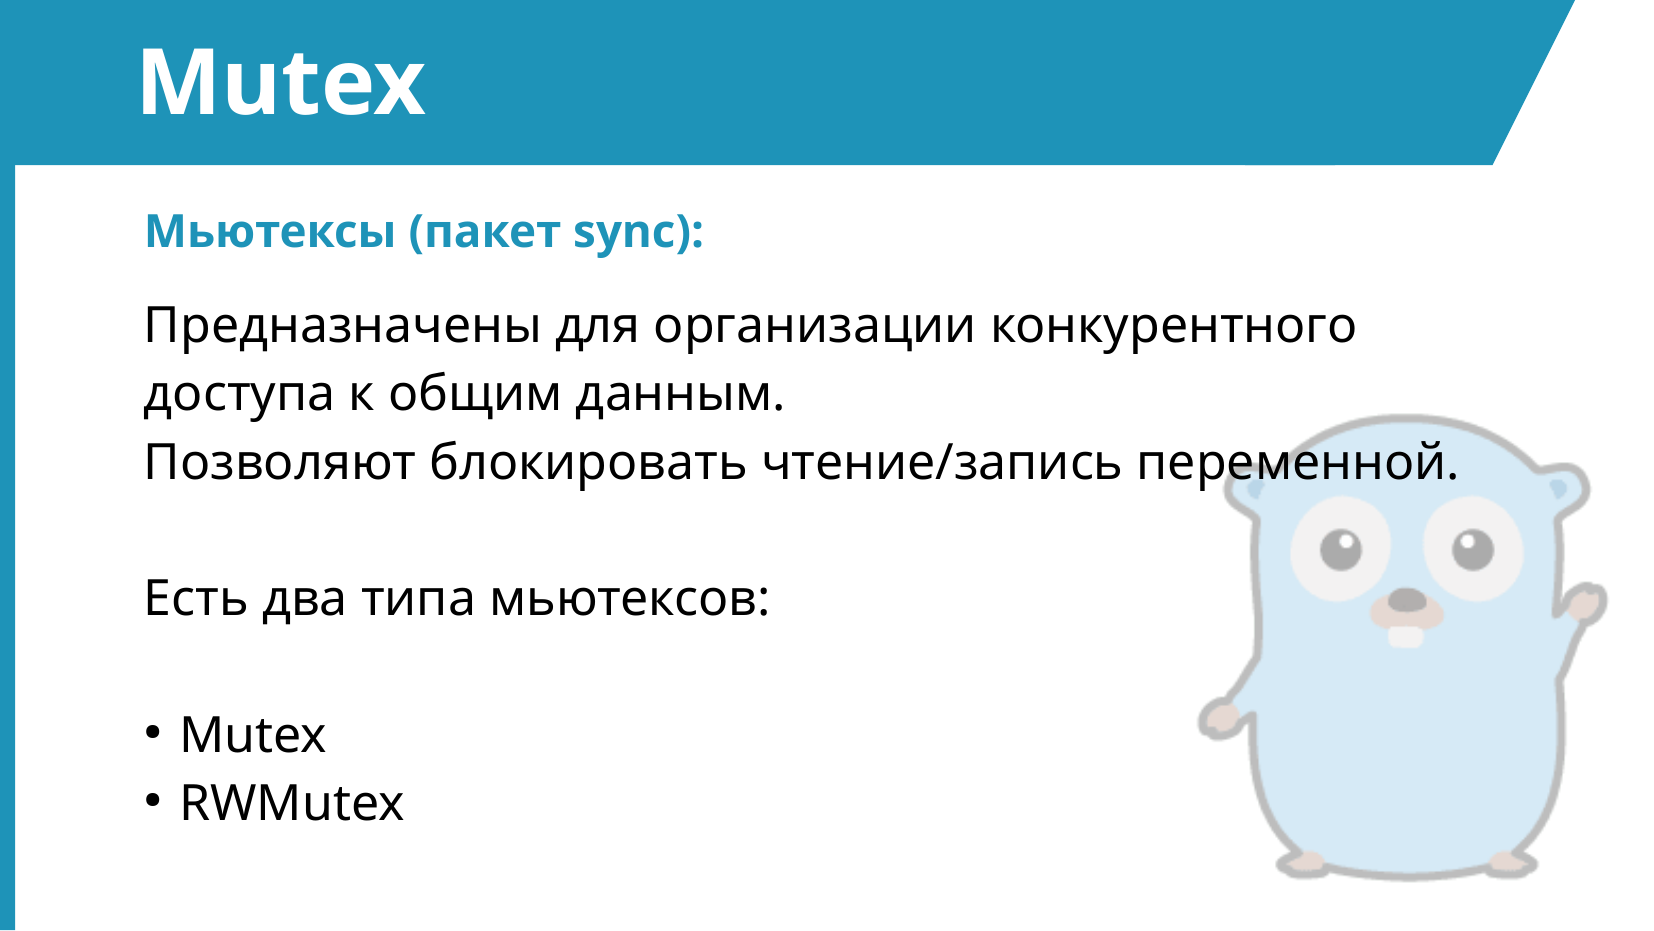

# Mutex
Мьютексы (пакет sync):
Предназначены для организации конкурентного доступа к общим данным.
Позволяют блокировать чтение/запись переменной.
Есть два типа мьютексов:
Mutex
RWMutex